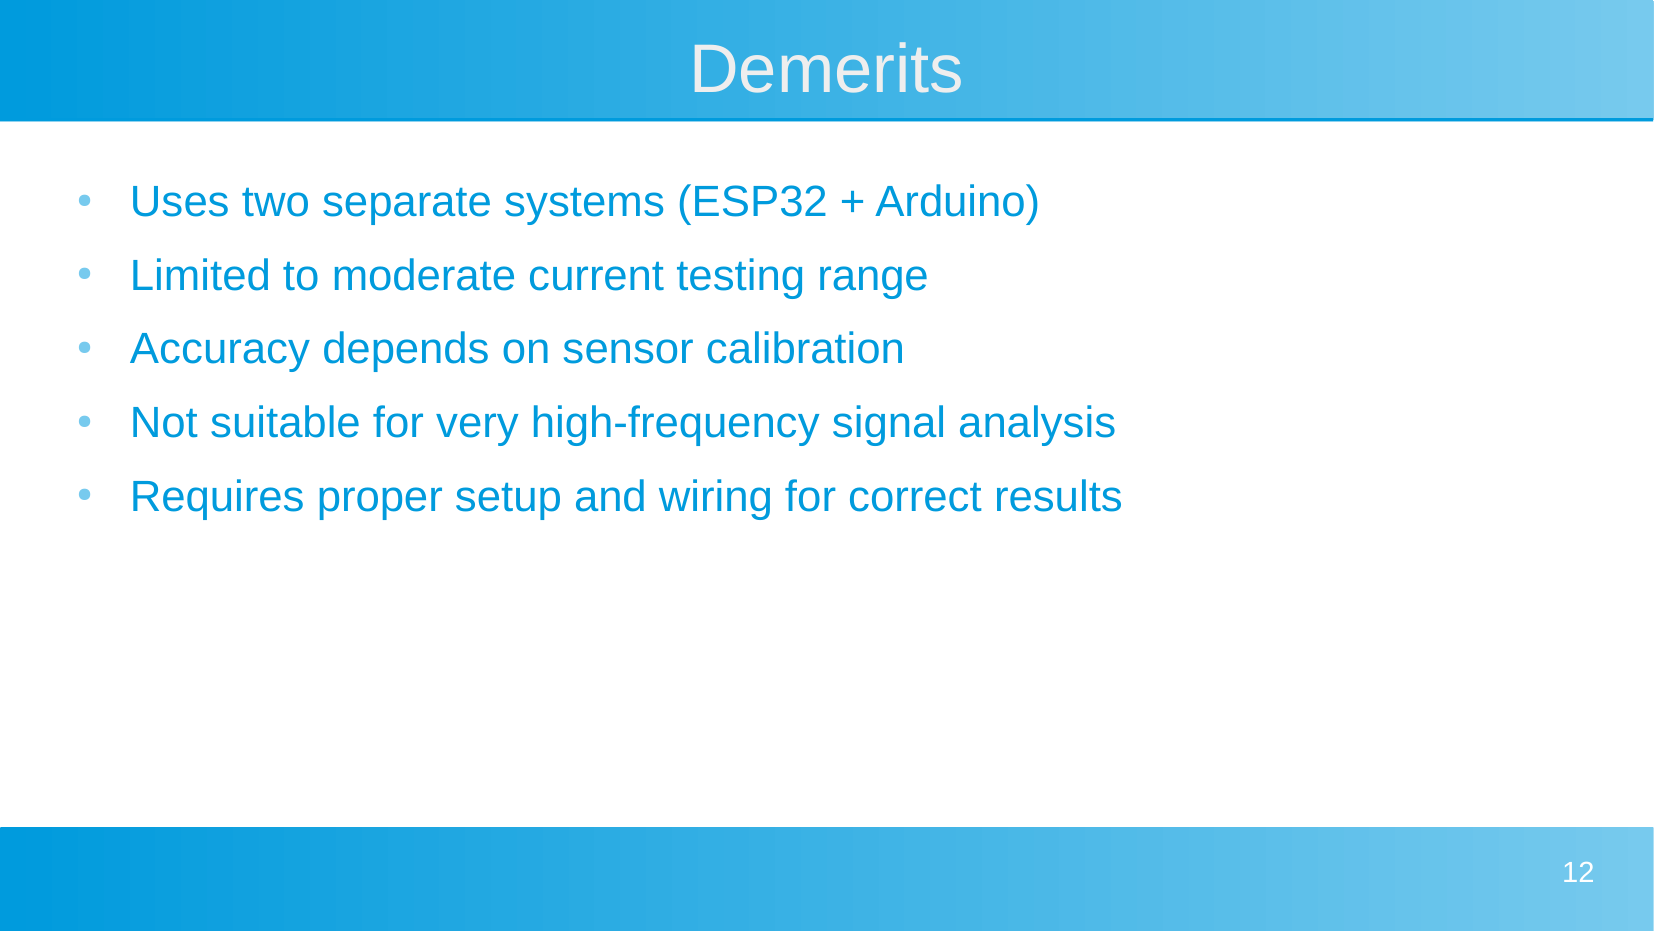

# Demerits
Uses two separate systems (ESP32 + Arduino)
Limited to moderate current testing range
Accuracy depends on sensor calibration
Not suitable for very high-frequency signal analysis
Requires proper setup and wiring for correct results
12